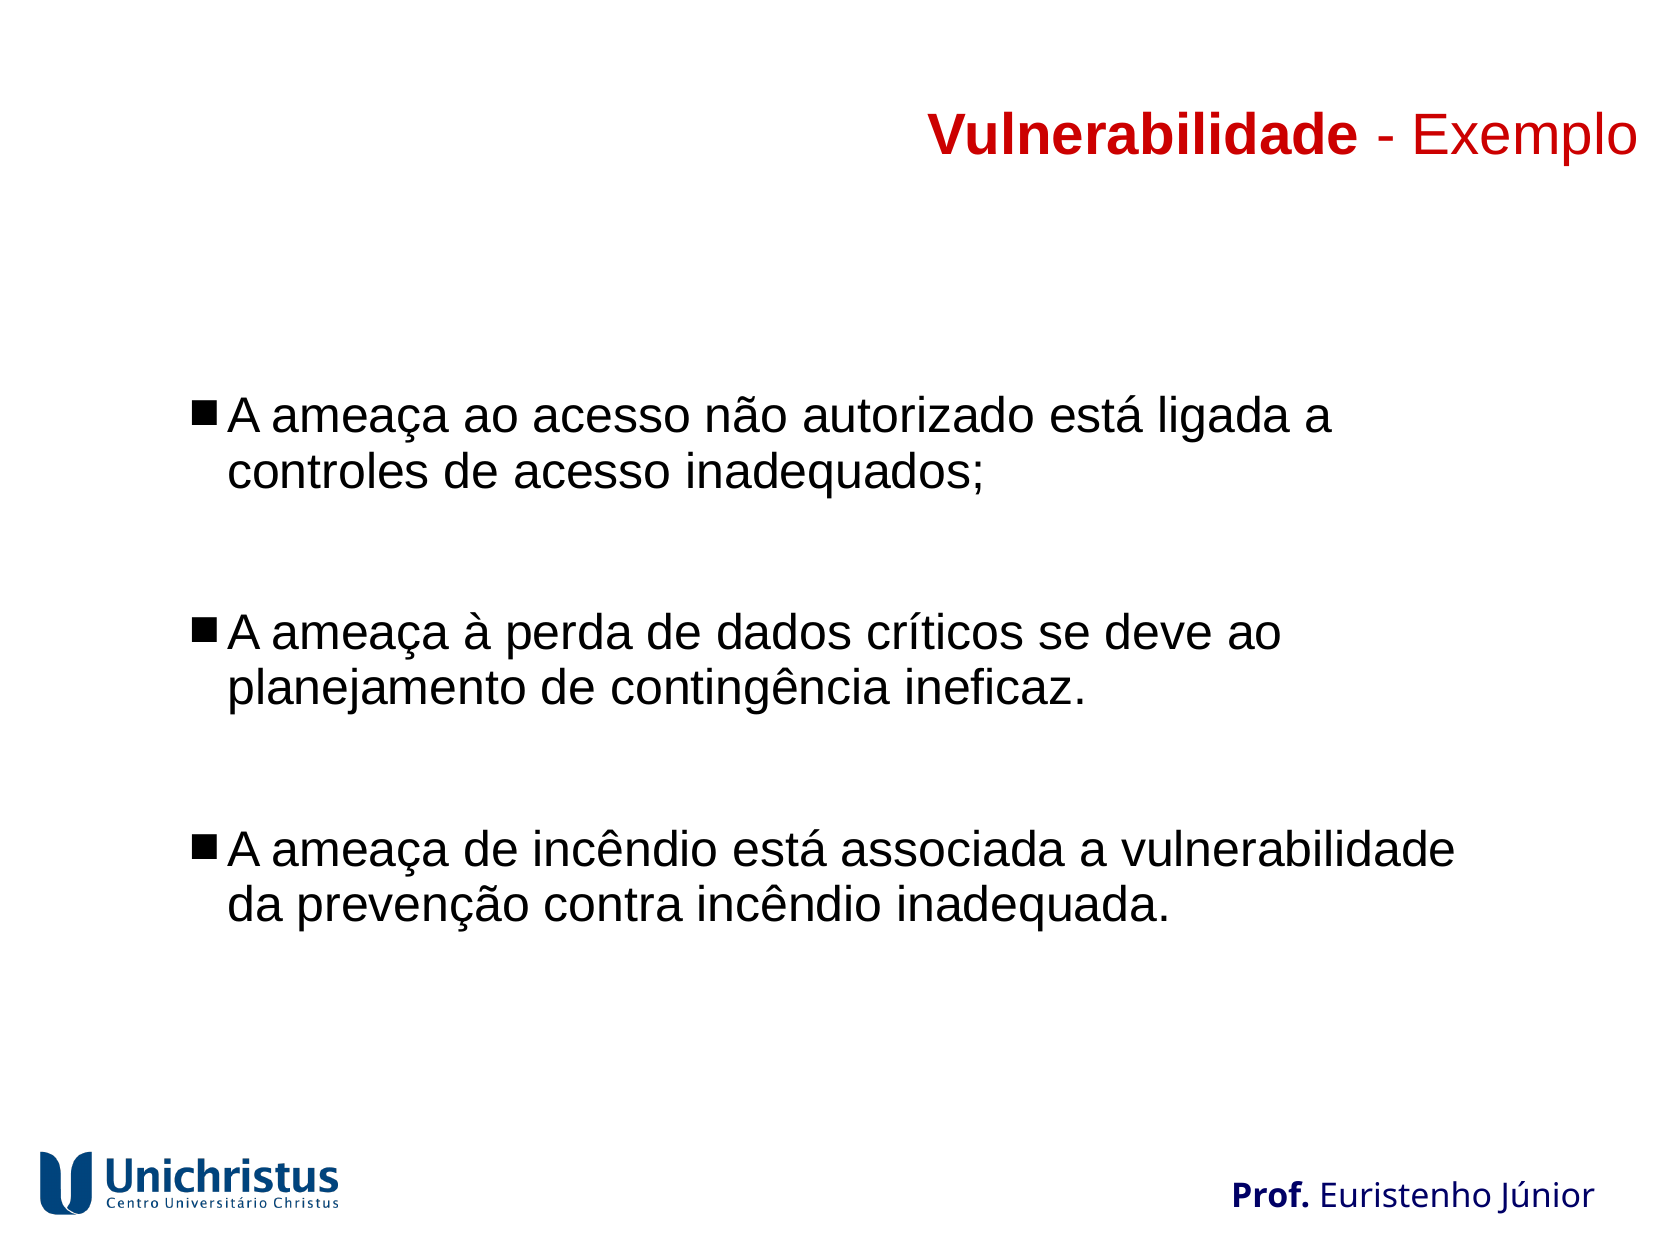

Vulnerabilidade - Exemplo
A ameaça ao acesso não autorizado está ligada a controles de acesso inadequados;
A ameaça à perda de dados críticos se deve ao planejamento de contingência ineficaz.
A ameaça de incêndio está associada a vulnerabilidade da prevenção contra incêndio inadequada.
Prof. Euristenho Júnior